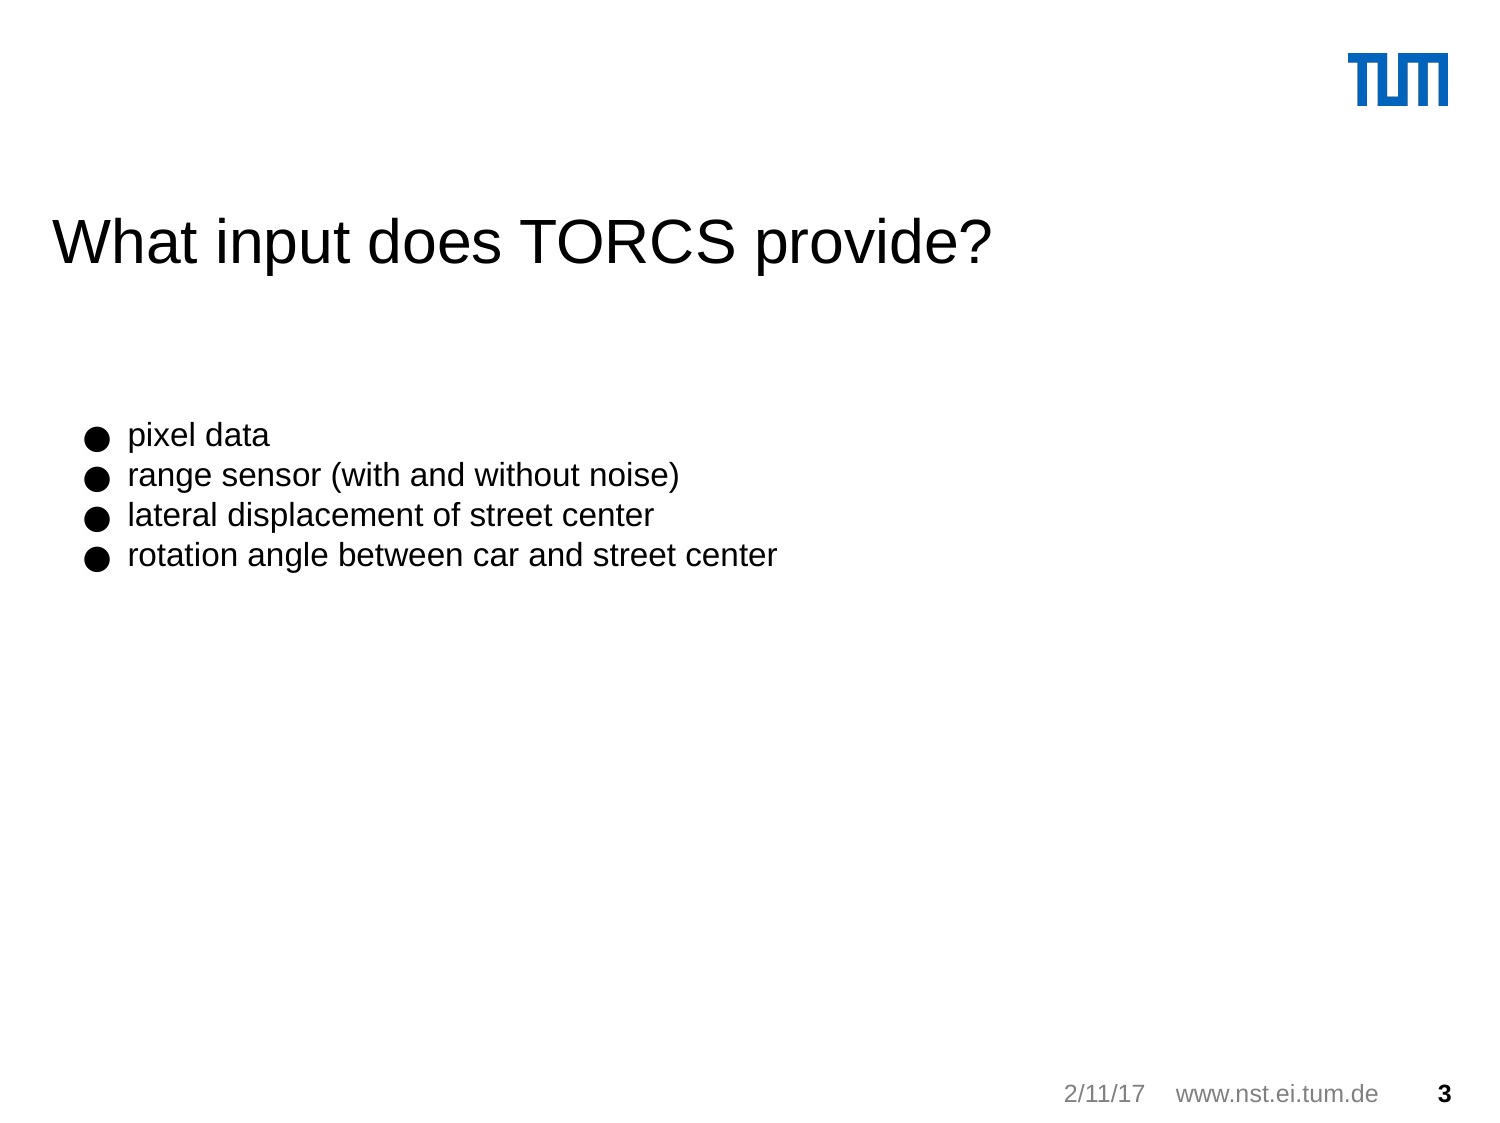

What input does TORCS provide?
pixel data
range sensor (with and without noise)
lateral displacement of street center
rotation angle between car and street center